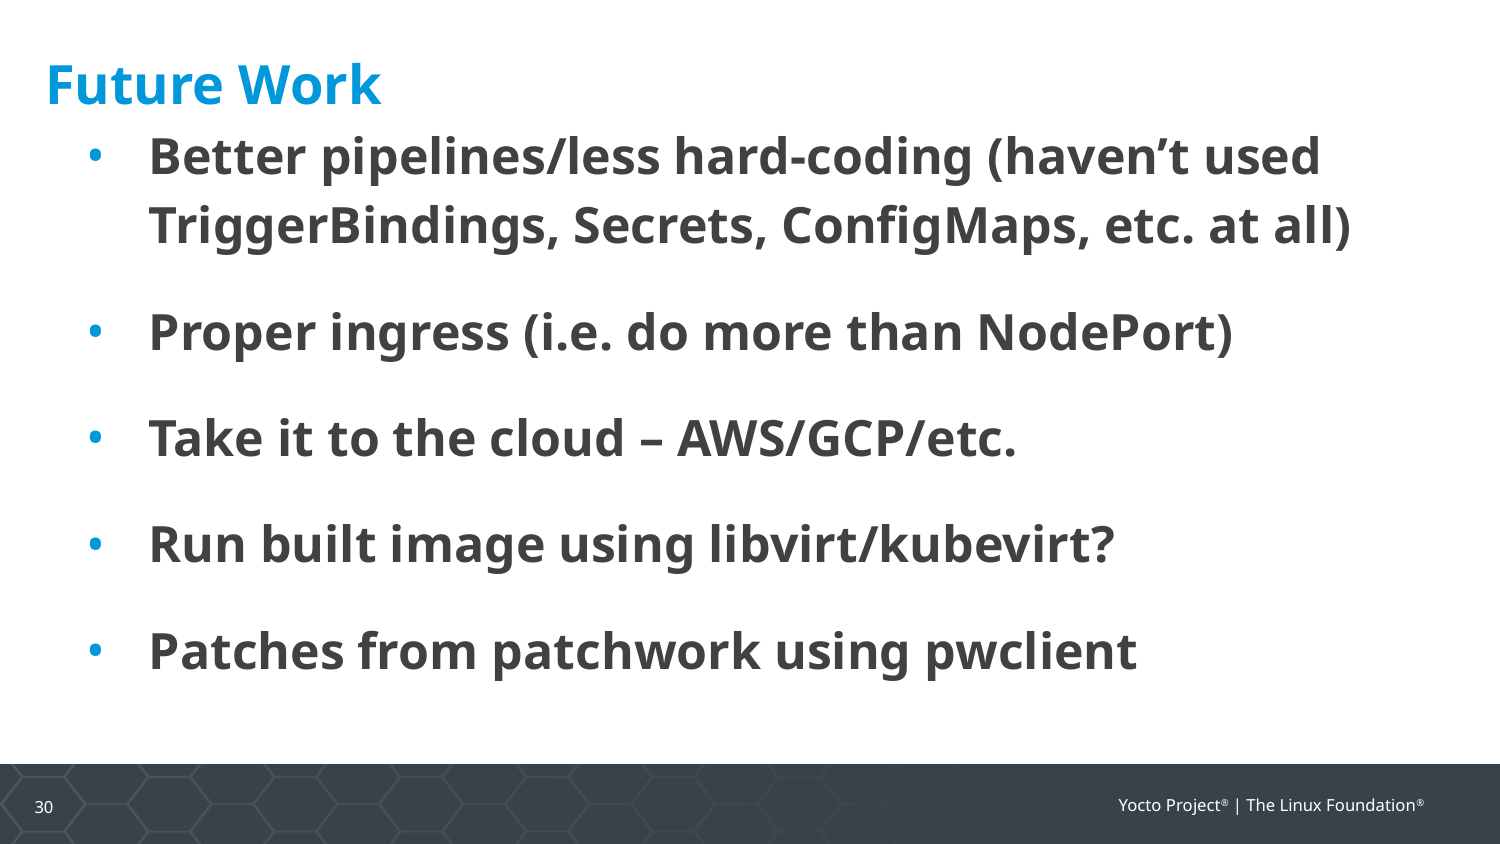

# Future Work
Better pipelines/less hard-coding (haven’t used TriggerBindings, Secrets, ConfigMaps, etc. at all)
Proper ingress (i.e. do more than NodePort)
Take it to the cloud – AWS/GCP/etc.
Run built image using libvirt/kubevirt?
Patches from patchwork using pwclient